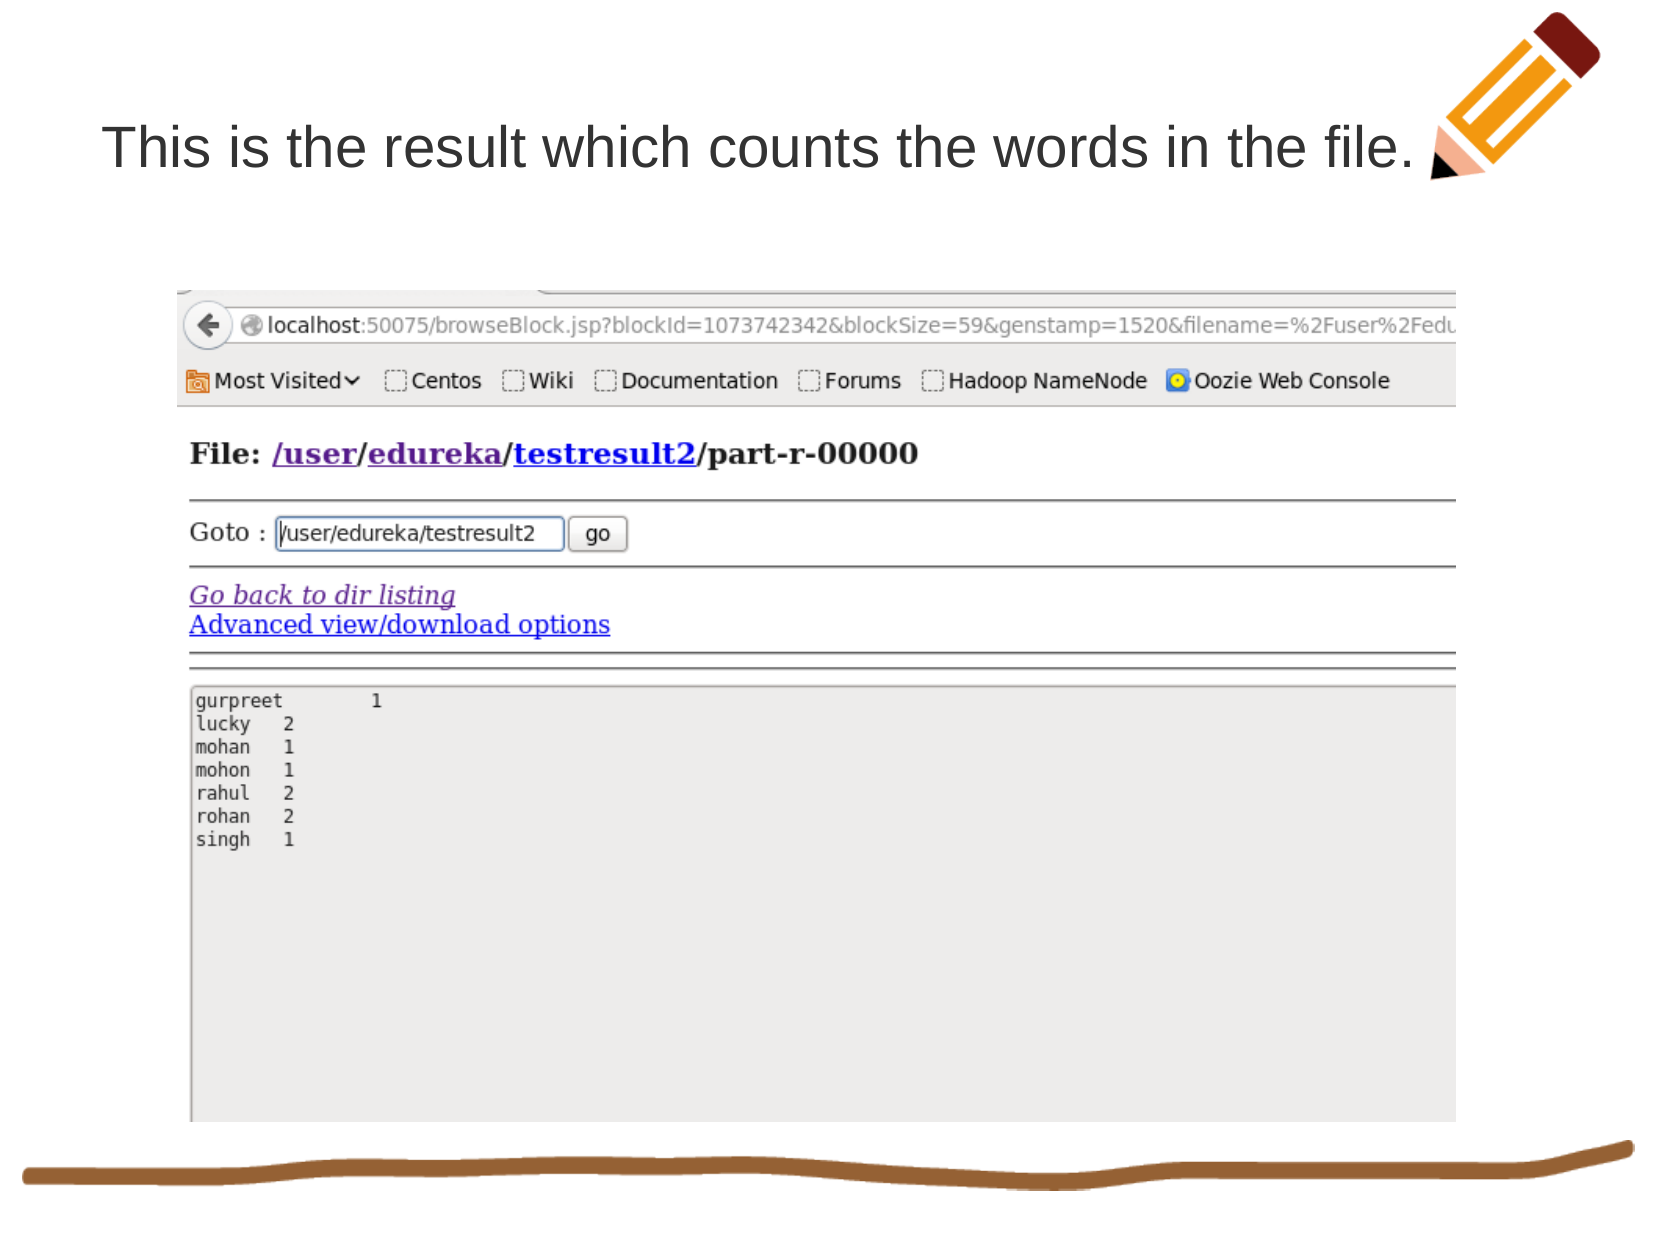

# This is the result which counts the words in the file.